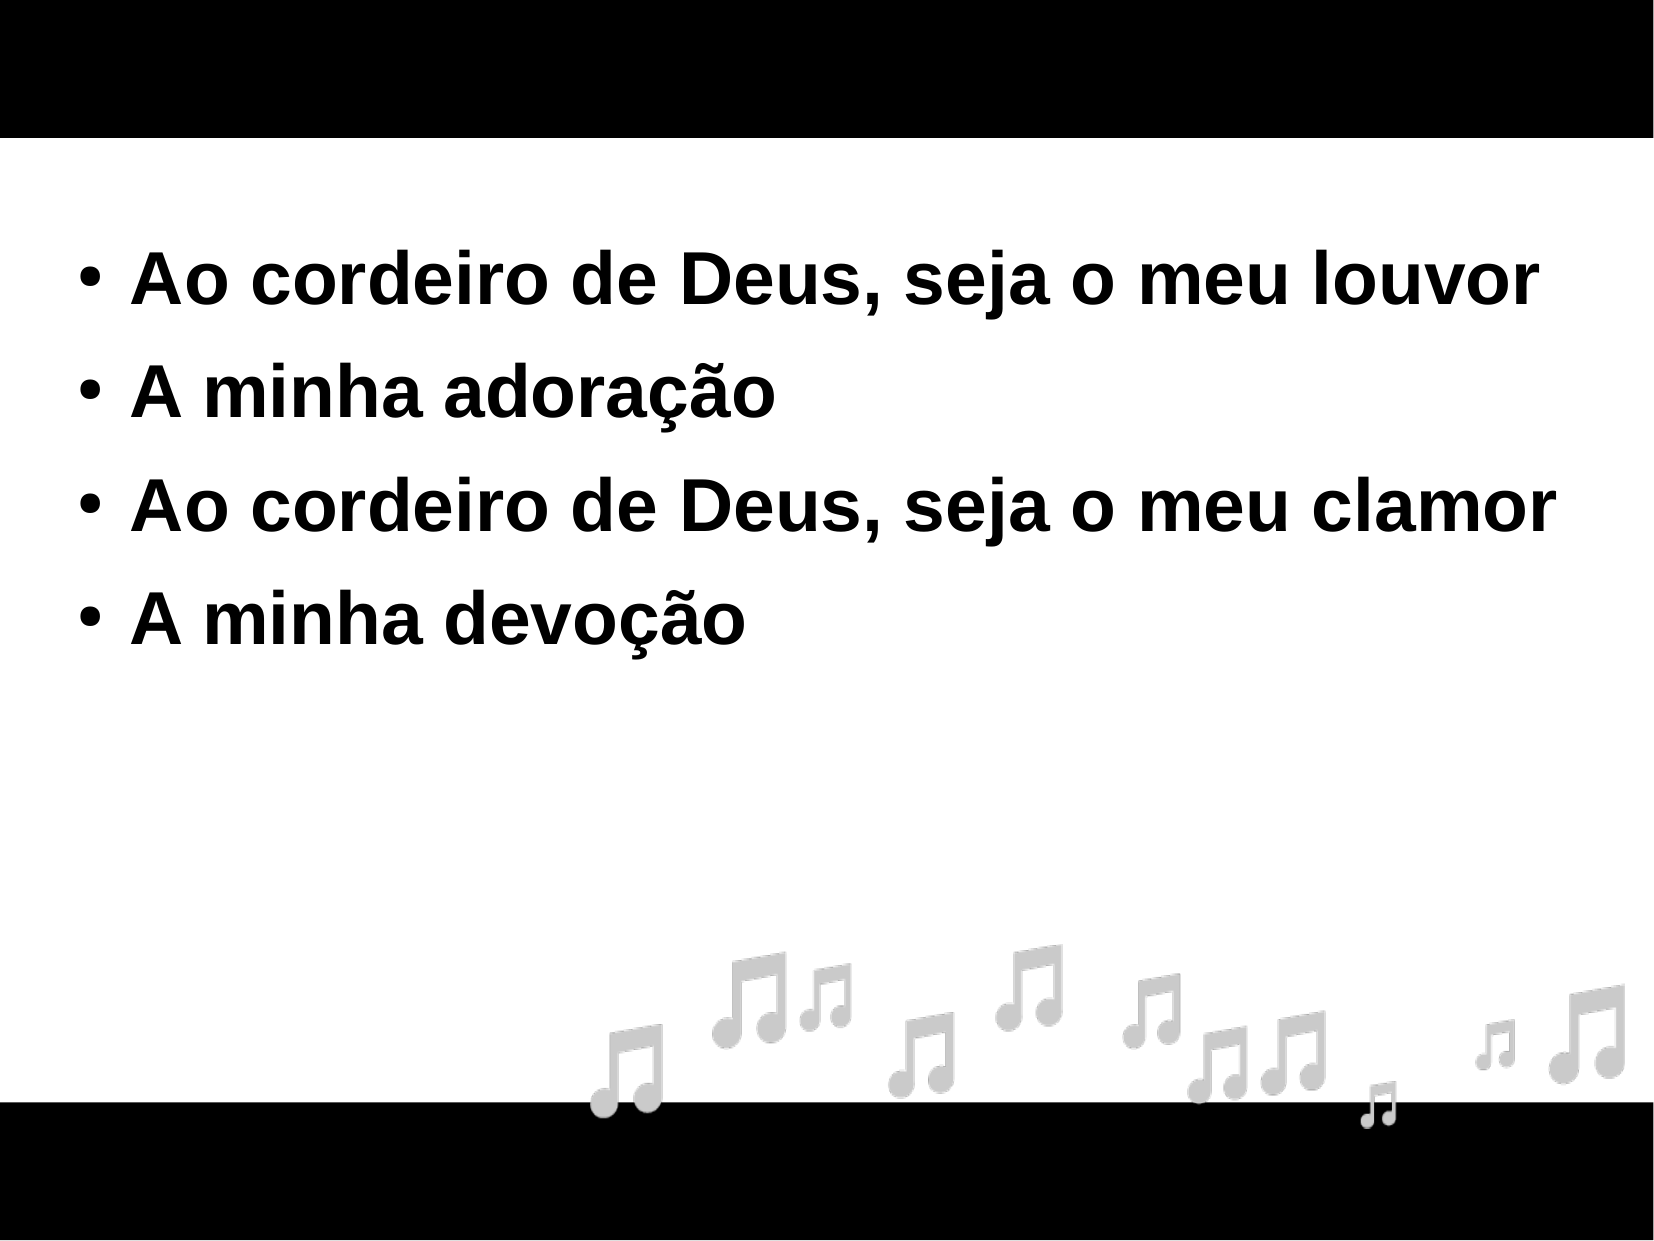

# Ao cordeiro de Deus, seja o meu louvor
A minha adoração
Ao cordeiro de Deus, seja o meu clamor
A minha devoção